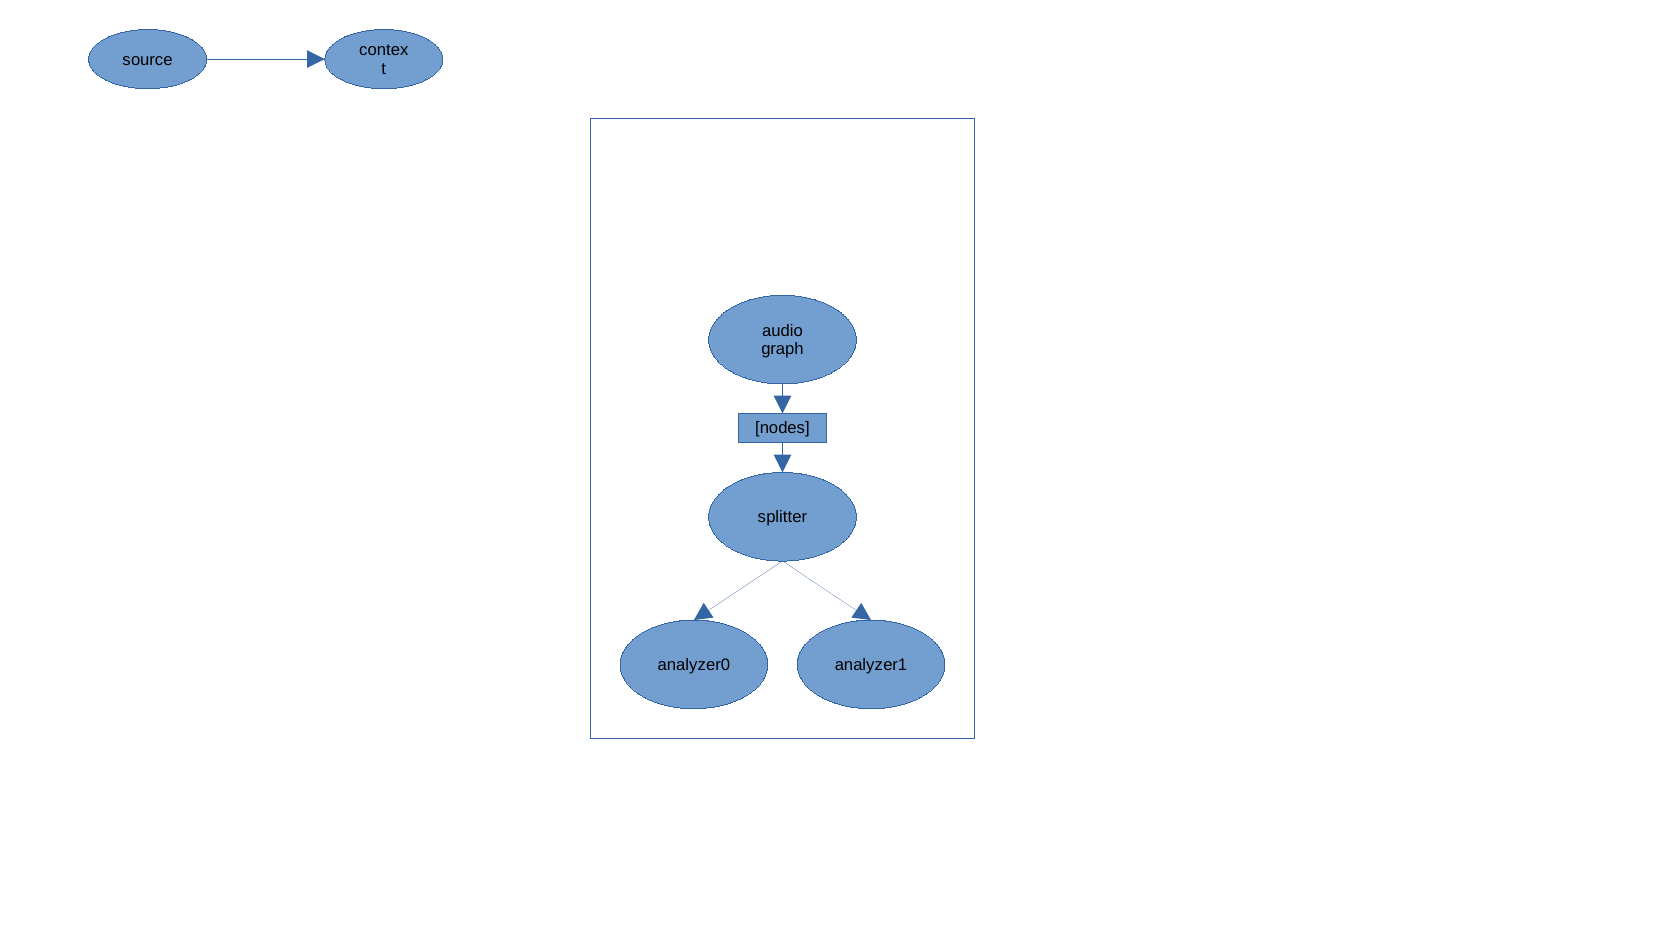

source
context
audio graph
[nodes]
splitter
analyzer0
analyzer1